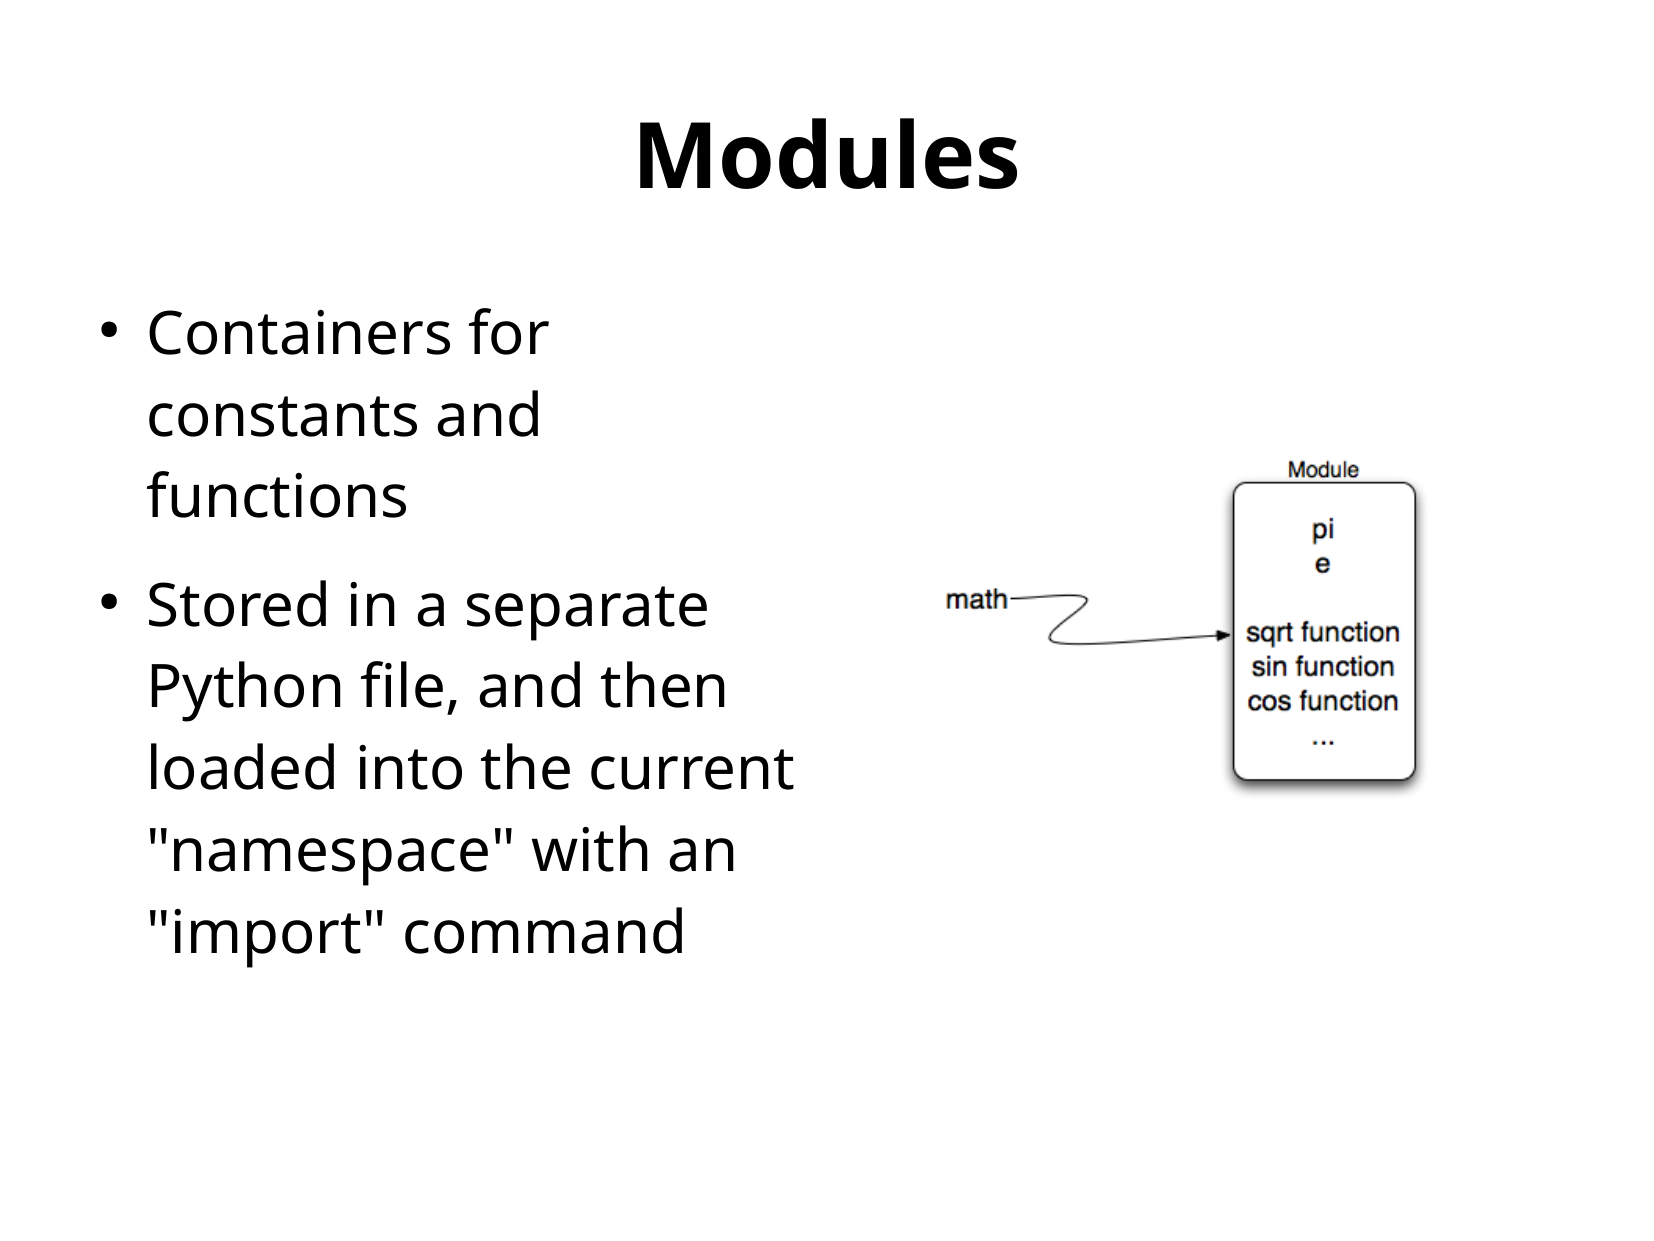

# Modules
Containers for constants and functions
Stored in a separate Python file, and then loaded into the current "namespace" with an "import" command